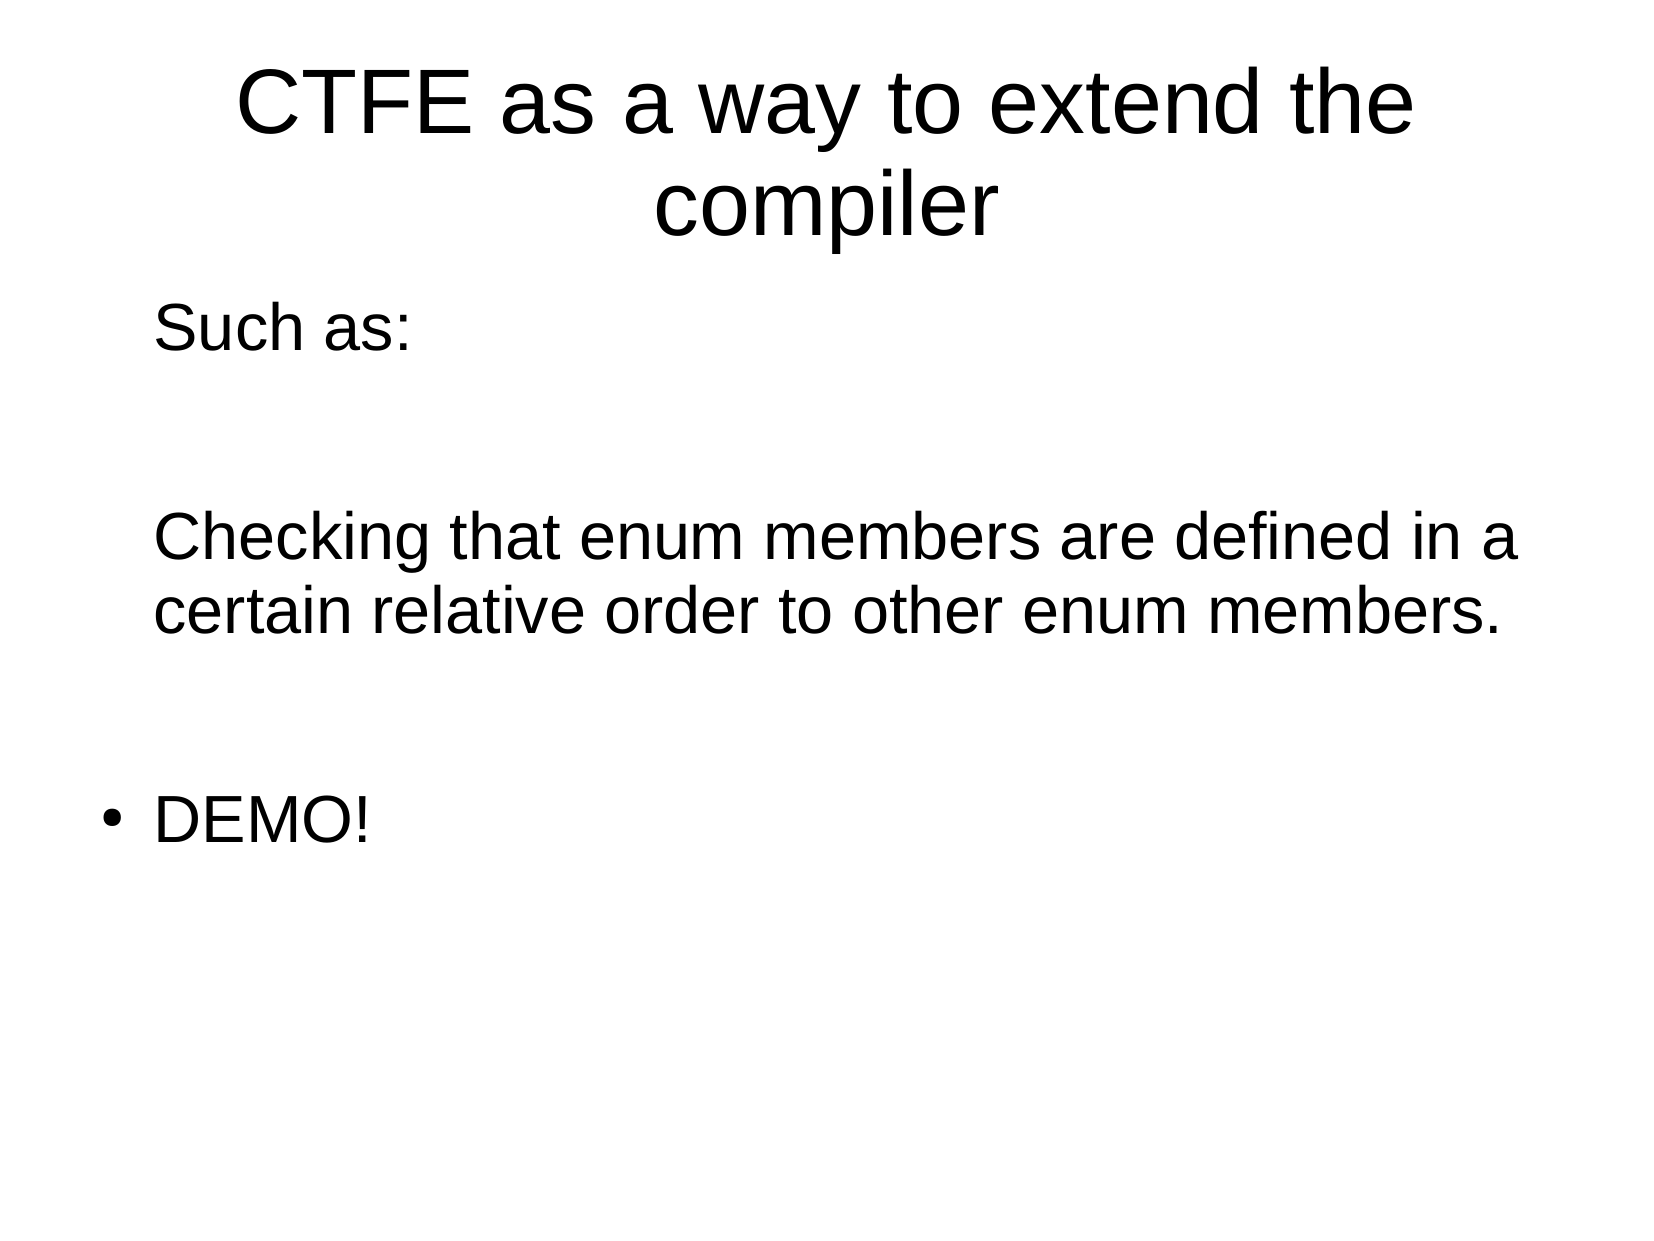

# CTFE as a way to extend the compiler
Such as:
Checking that enum members are defined in a certain relative order to other enum members.
DEMO!